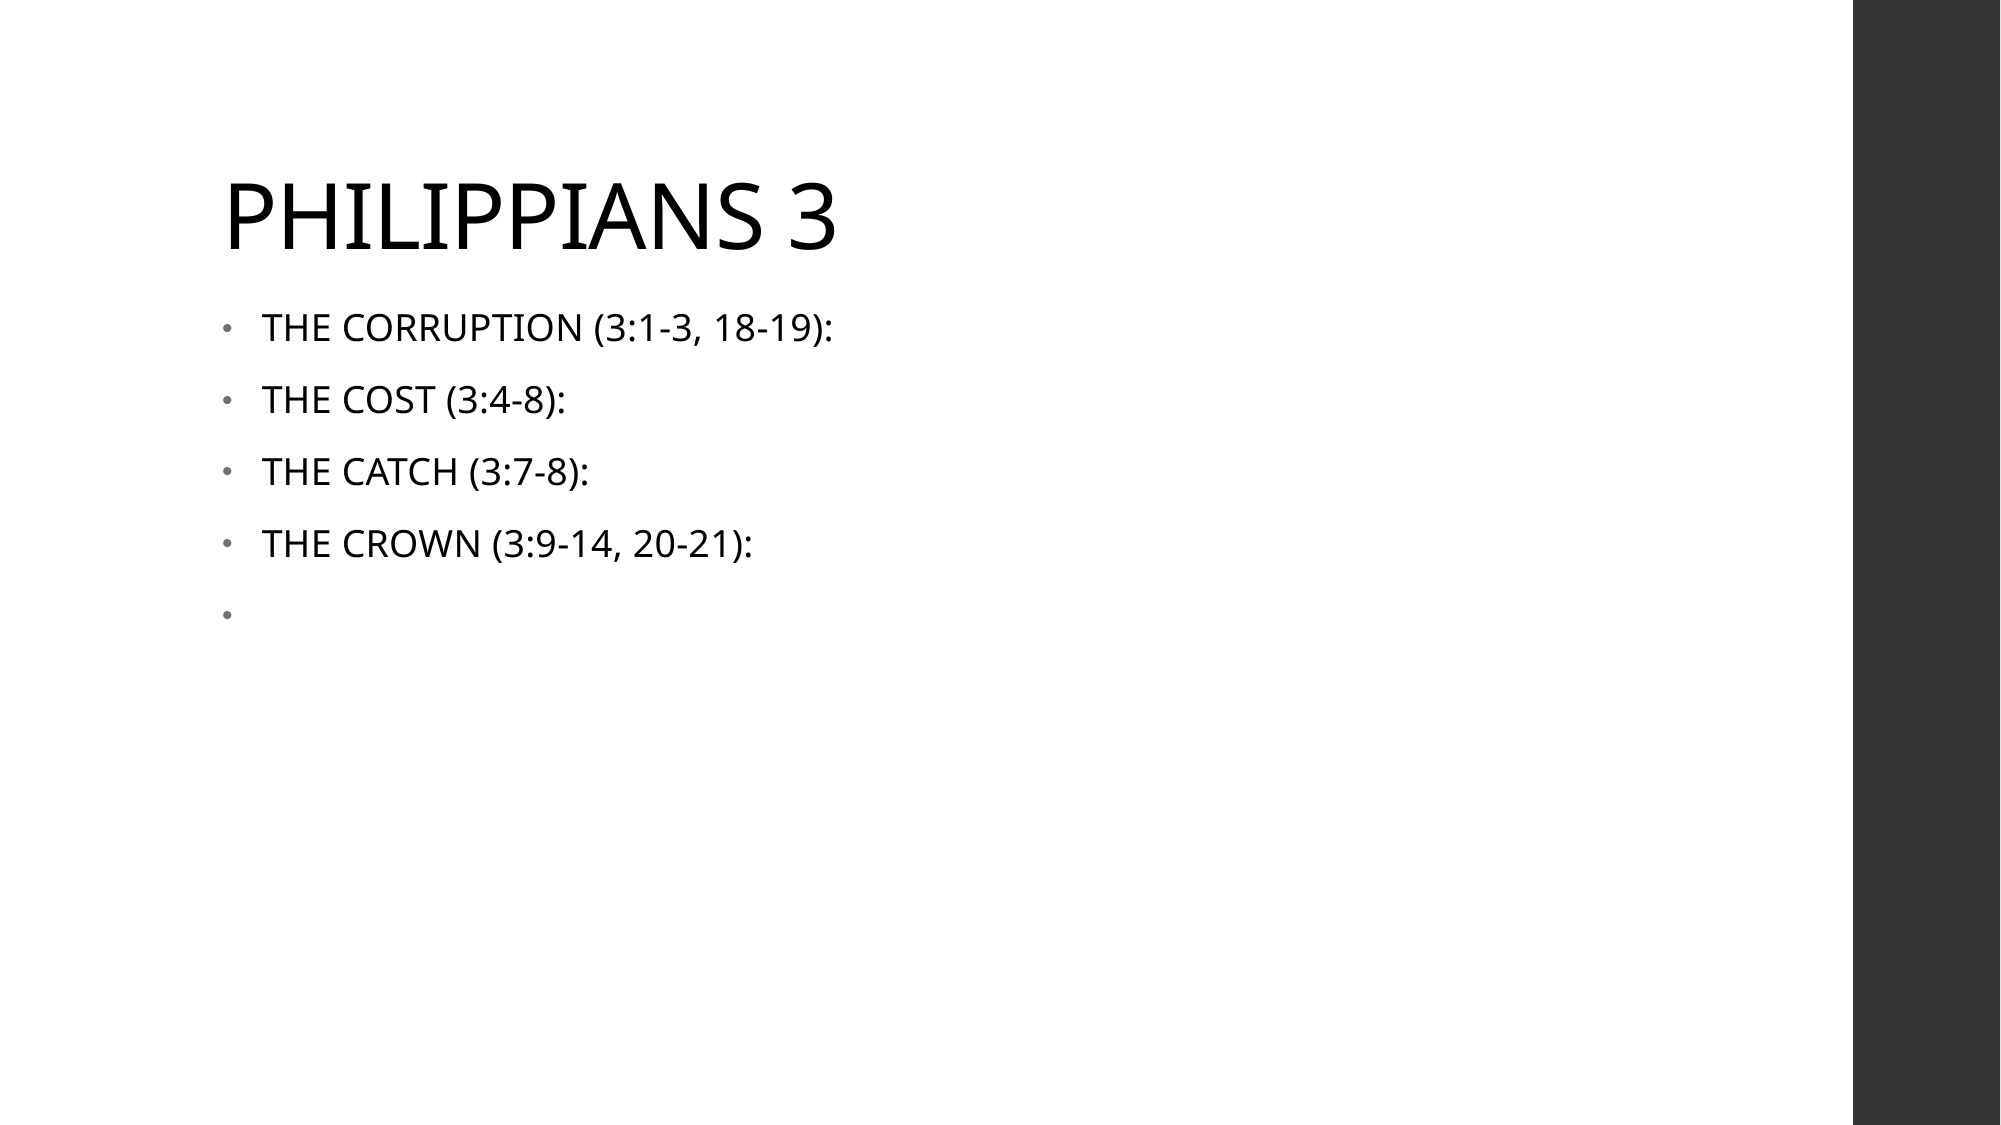

# PHILIPPIANS 3
 THE CORRUPTION (3:1-3, 18-19):
 THE COST (3:4-8):
 THE CATCH (3:7-8):
 THE CROWN (3:9-14, 20-21):